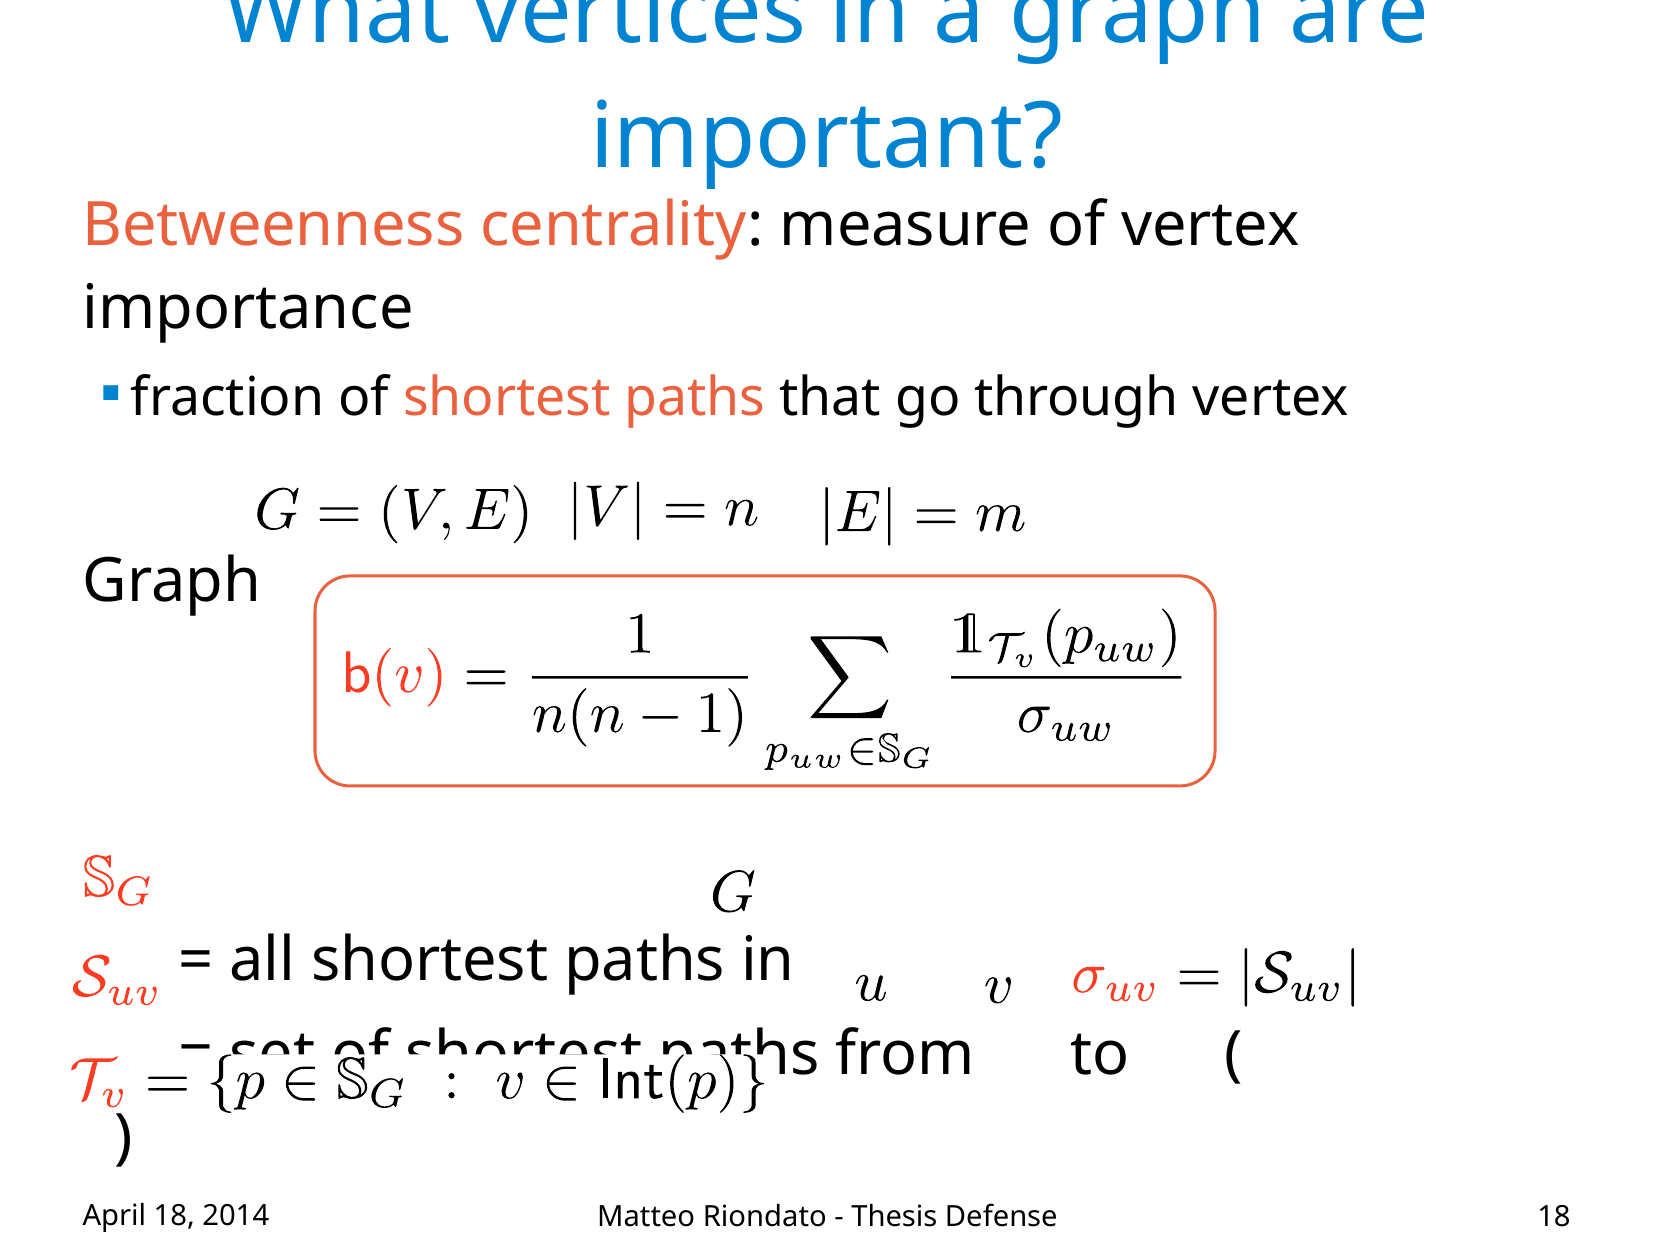

# What vertices in a graph are important?
Betweenness centrality: measure of vertex importance
fraction of shortest paths that go through vertex
Graph
 = all shortest paths in
 = set of shortest paths from to ( )
April 18, 2014
Matteo Riondato - Thesis Defense
18